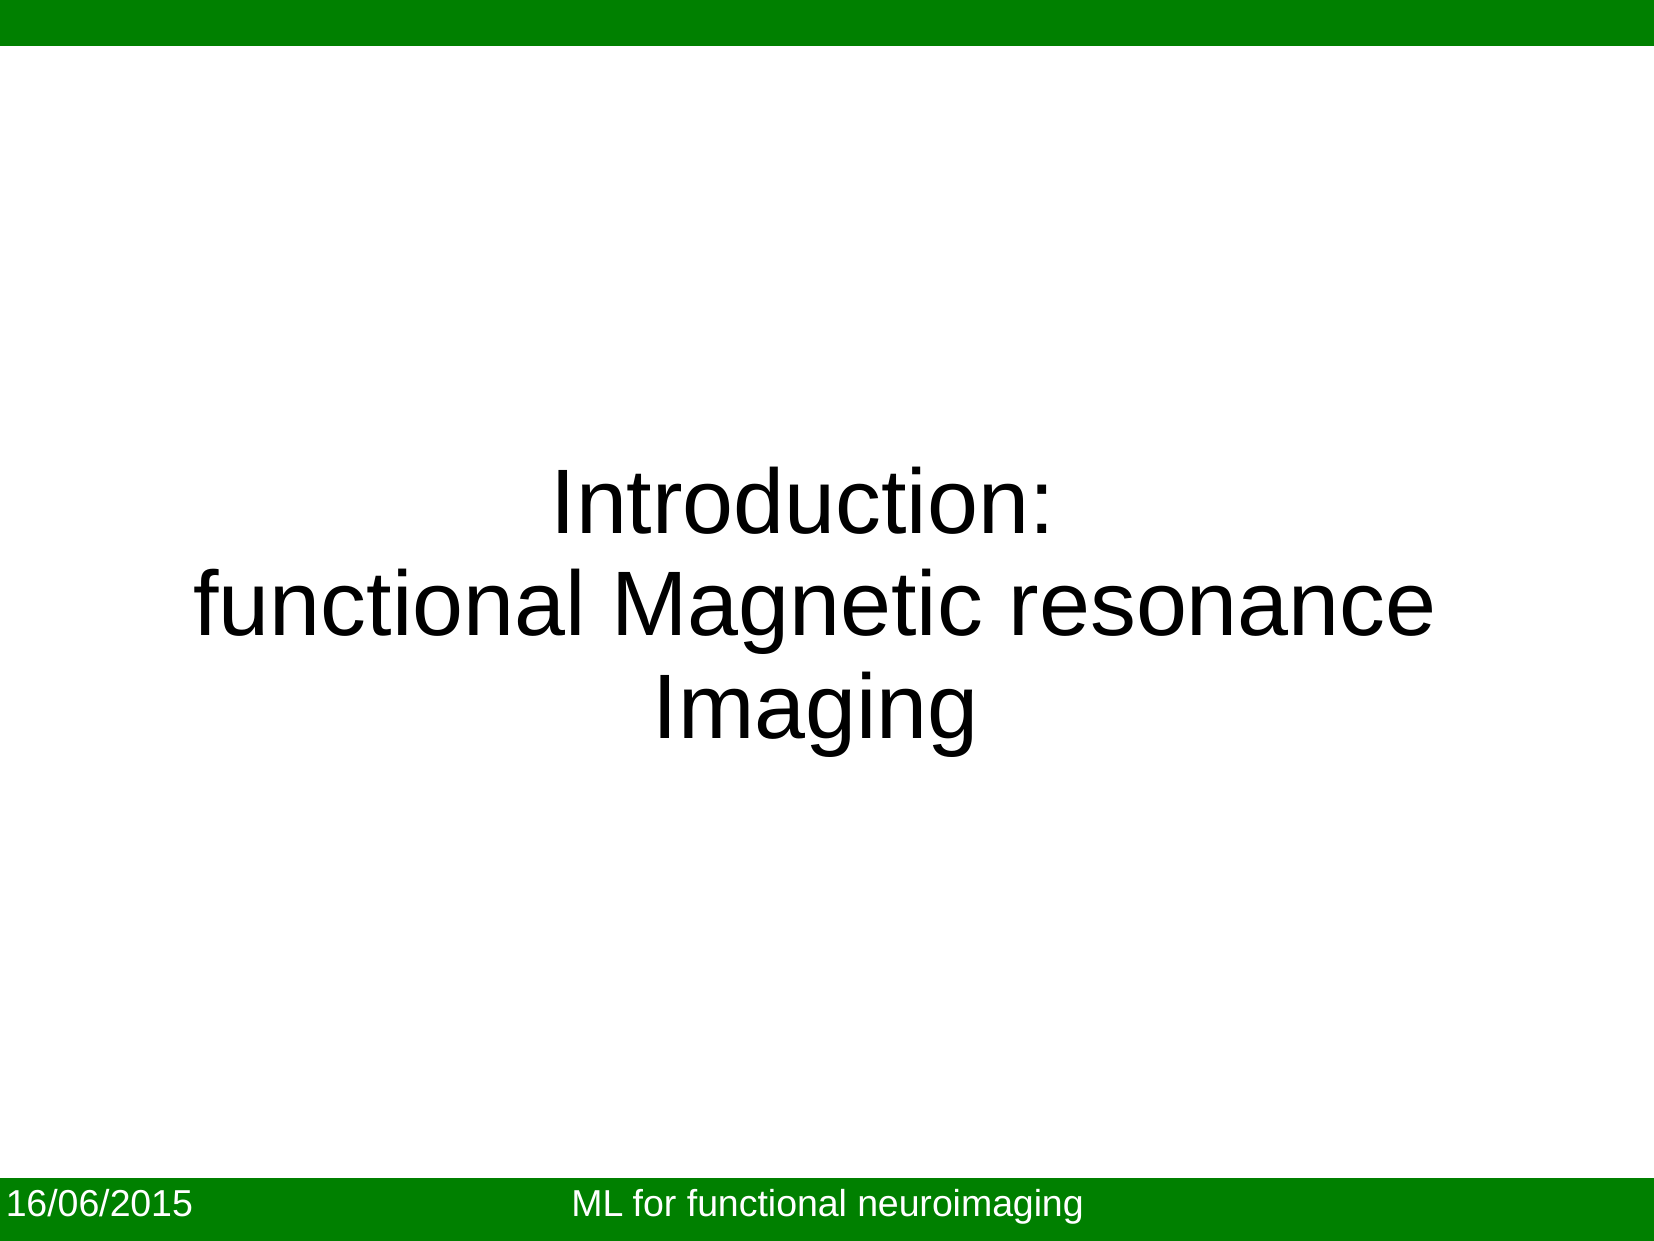

# Introduction: functional Magnetic resonance Imaging
Introduction: The neuro-vascular coupling. The BOLD signal only indirectly reflects neural activity.